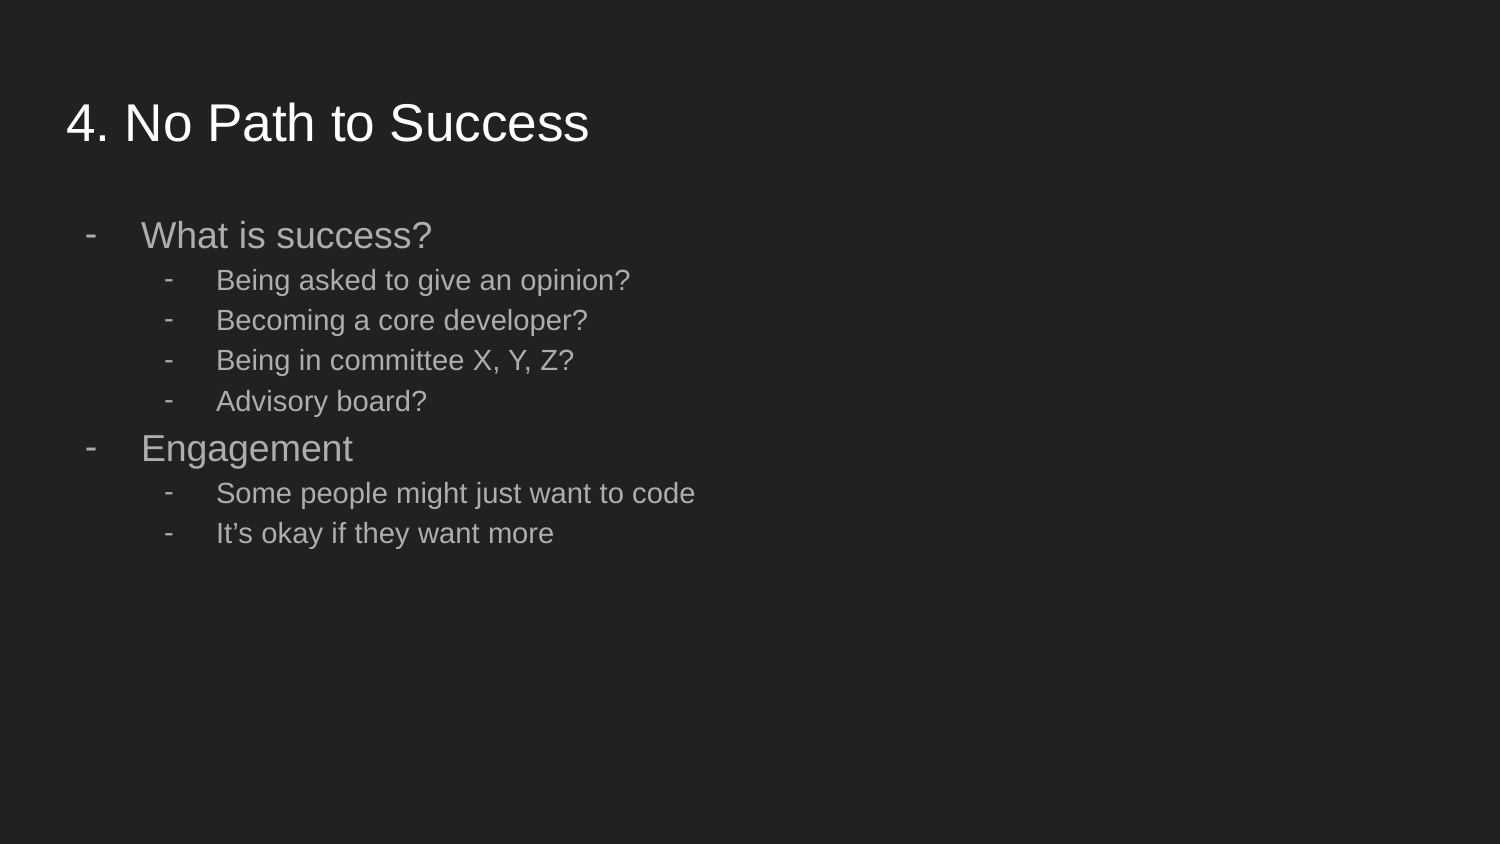

# 4. No Path to Success
What is success?
Being asked to give an opinion?
Becoming a core developer?
Being in committee X, Y, Z?
Advisory board?
Engagement
Some people might just want to code
It’s okay if they want more